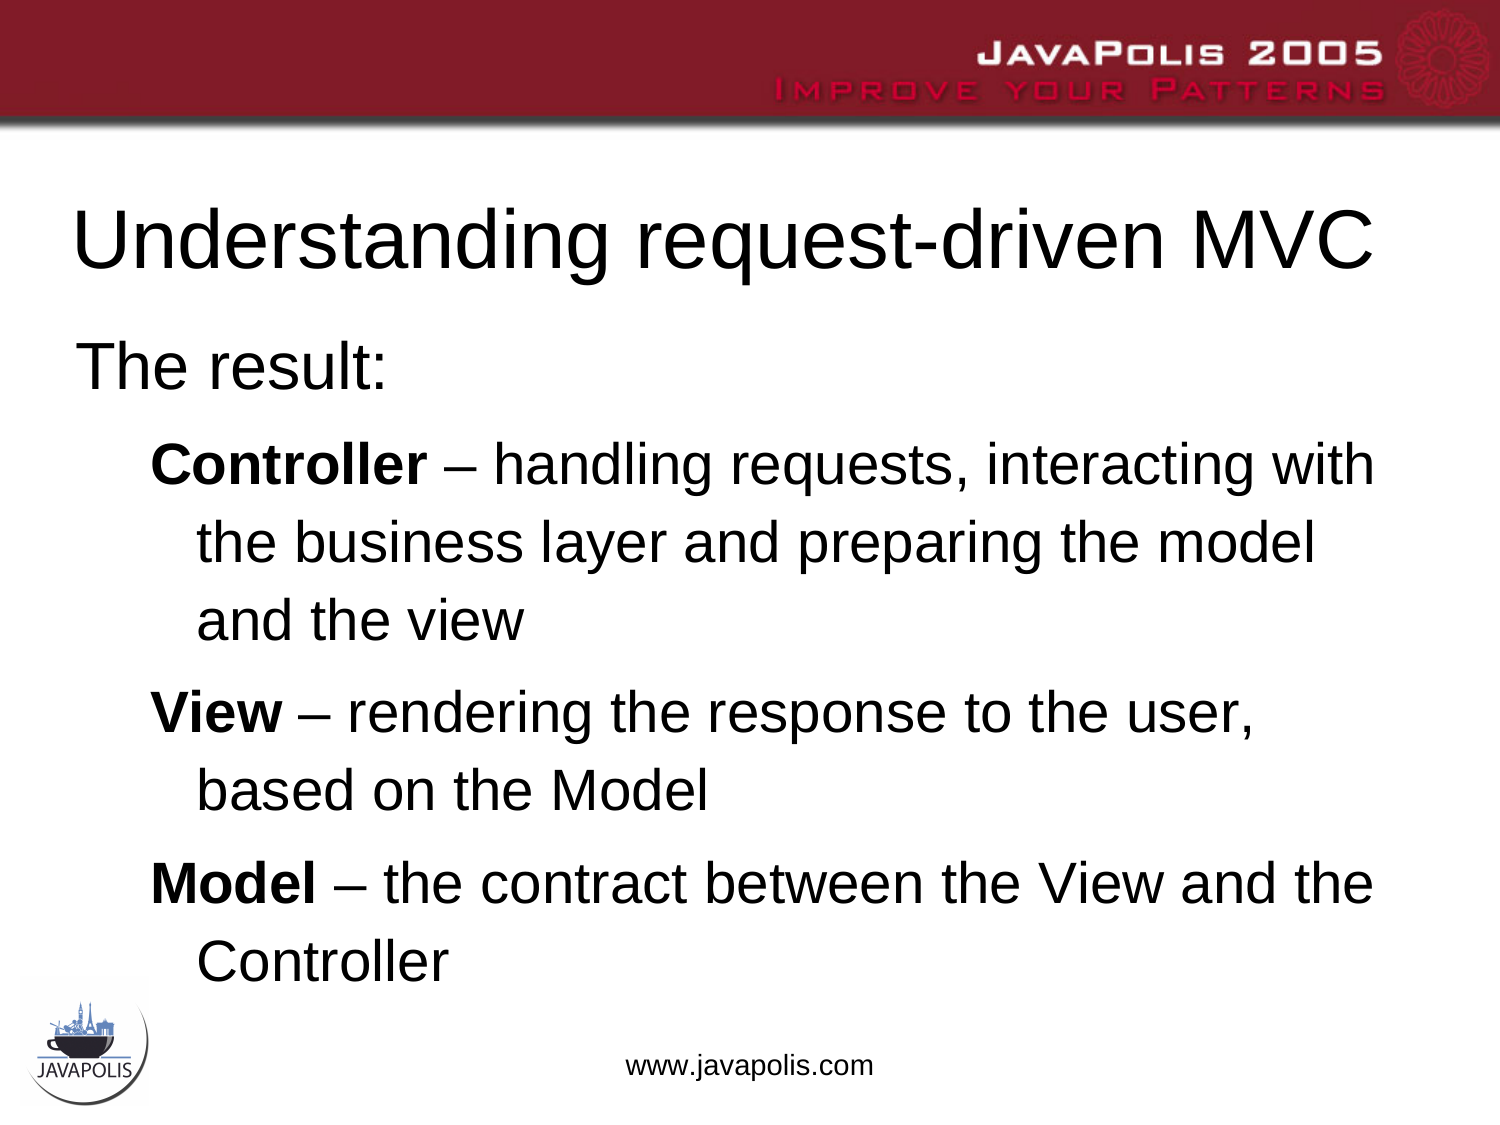

# Understanding request-driven MVC
The result:
Controller – handling requests, interacting with the business layer and preparing the model and the view
View – rendering the response to the user, based on the Model
Model – the contract between the View and the Controller